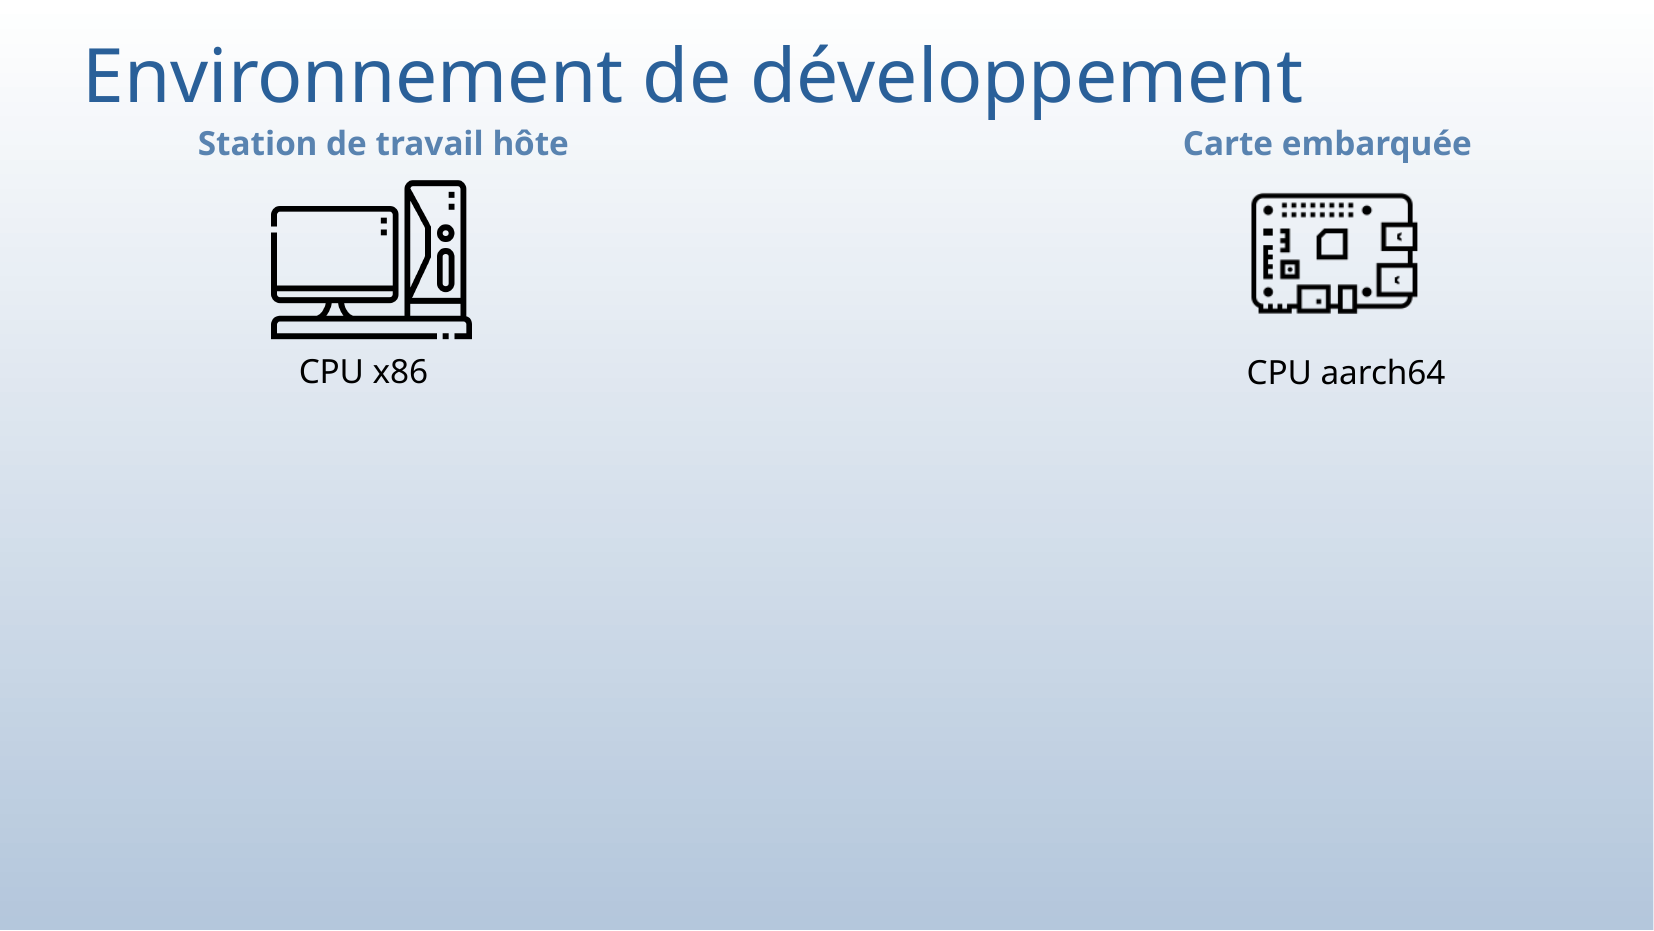

# Environnement de développement
Station de travail hôte
Carte embarquée
CPU x86
CPU aarch64